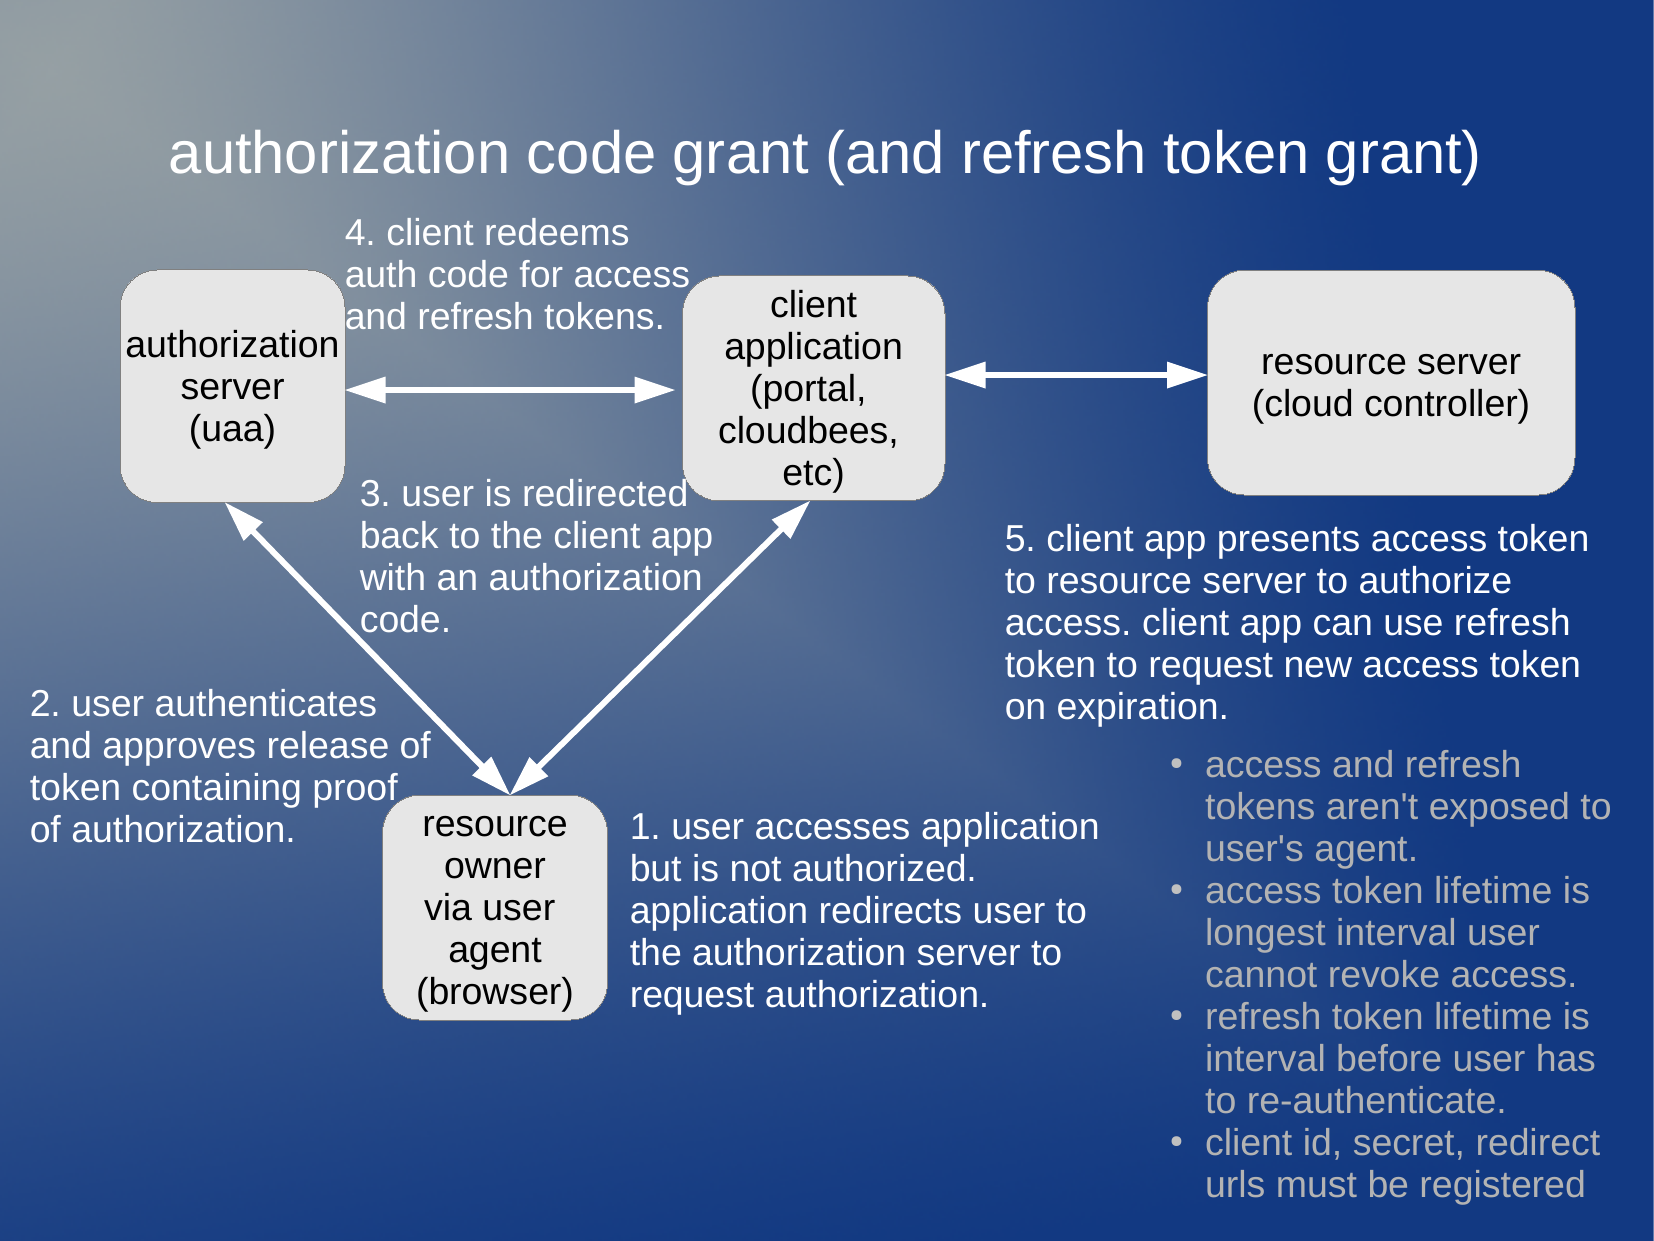

# authorization code grant (and refresh token grant)
4. client redeems auth code for access and refresh tokens.
authorization
server
(uaa)
resource server
(cloud controller)
client
application
(portal,
cloudbees,
etc)
3. user is redirected
back to the client app
with an authorization code.
5. client app presents access token to resource server to authorize access. client app can use refresh token to request new access token on expiration.
2. user authenticates and approves release of token containing proof of authorization.
access and refresh tokens aren't exposed to user's agent.
access token lifetime is longest interval user cannot revoke access.
refresh token lifetime is interval before user has to re-authenticate.
client id, secret, redirect urls must be registered
resource
owner
via user
agent
(browser)
1. user accesses application
but is not authorized.
application redirects user to
the authorization server to
request authorization.